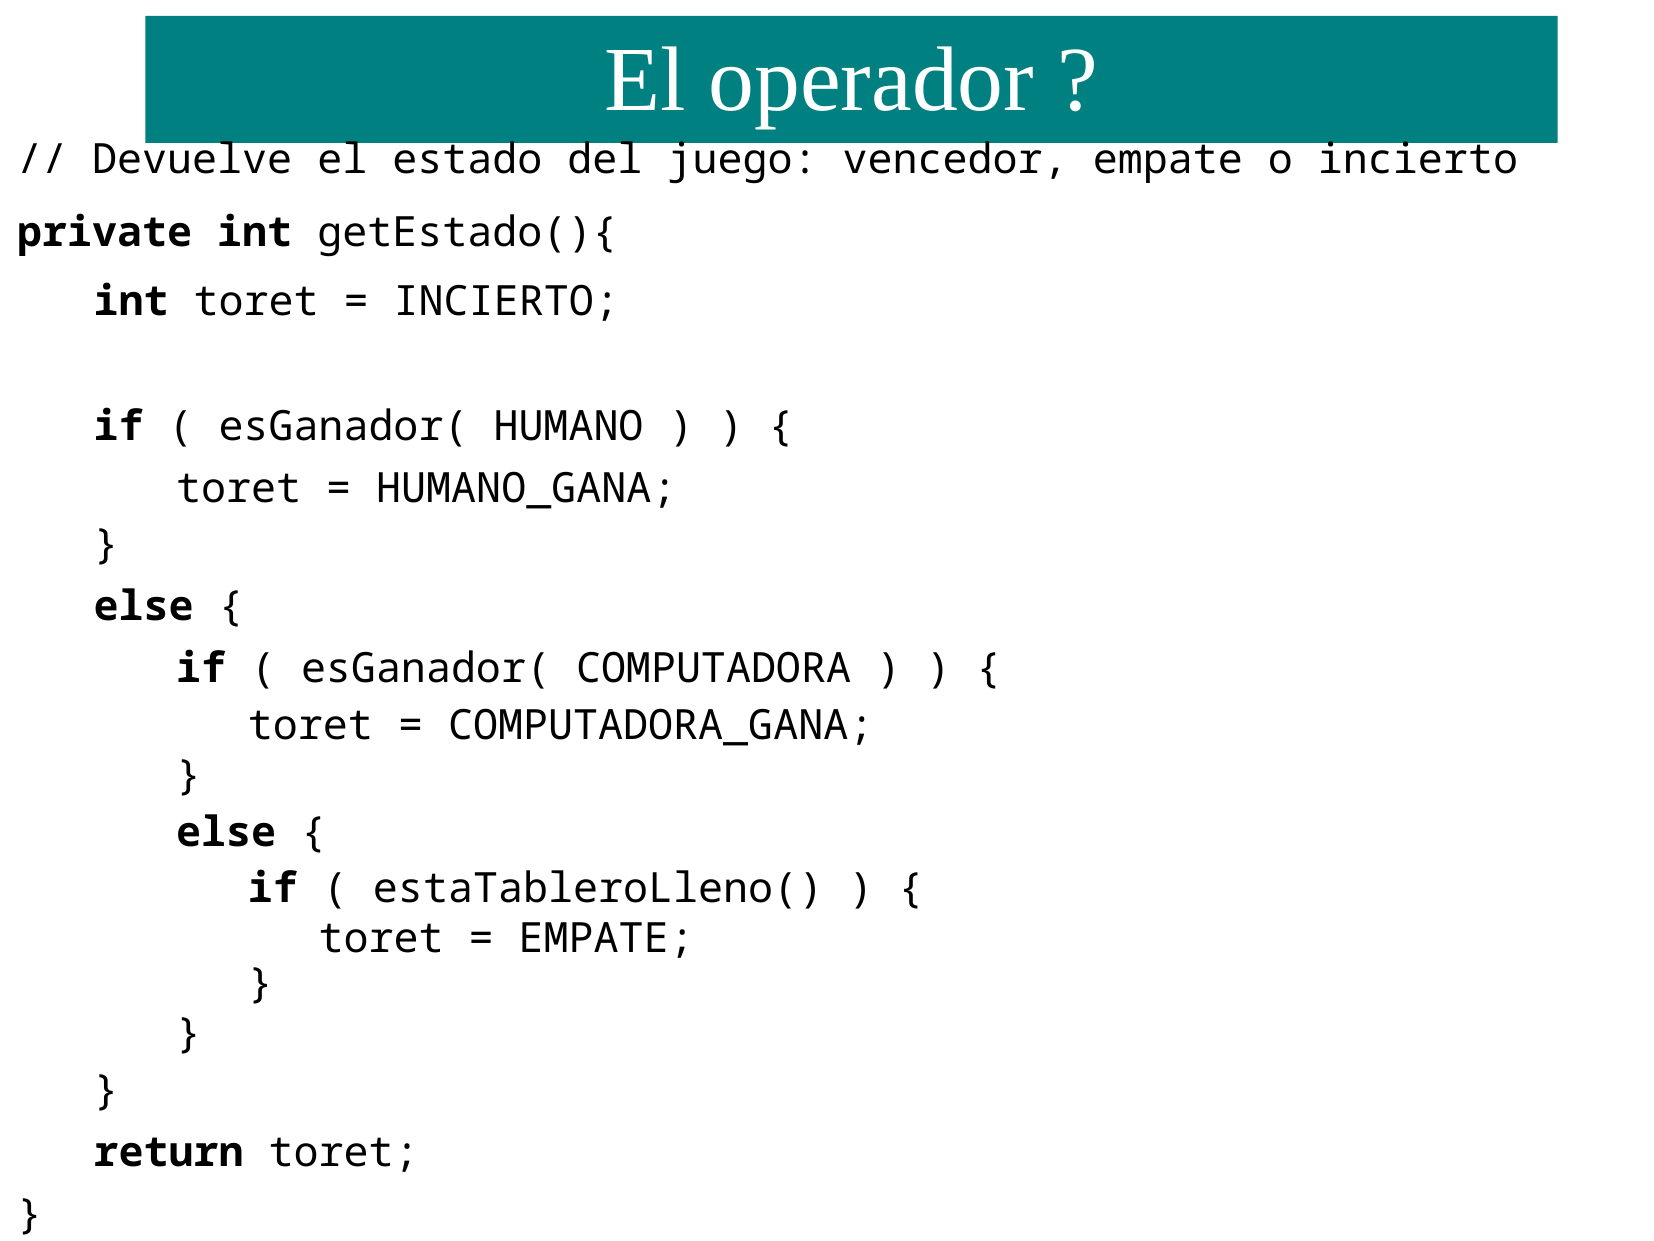

El operador ?
// Devuelve el estado del juego: vencedor, empate o incierto
private int getEstado(){
int toret = INCIERTO;
if ( esGanador( HUMANO ) ) {
toret = HUMANO_GANA;
}
else {
if ( esGanador( COMPUTADORA ) ) {
toret = COMPUTADORA_GANA;
}
else {
if ( estaTableroLleno() ) {
toret = EMPATE;
}
}
}
return toret;
}